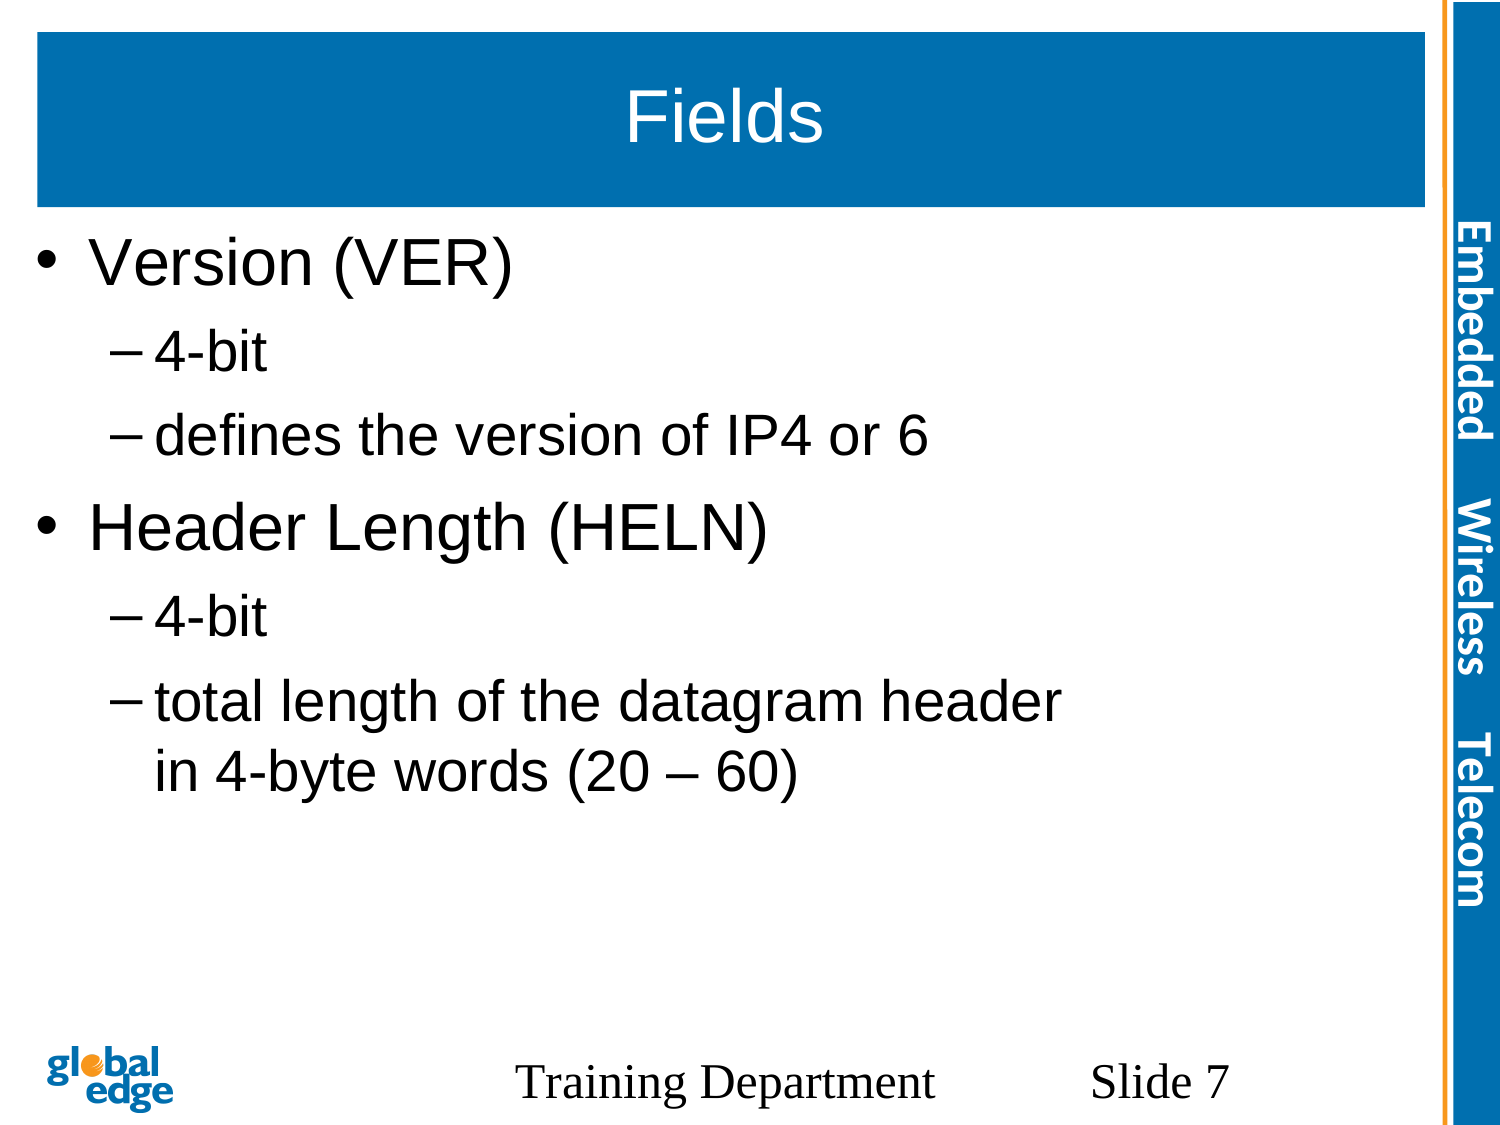

# Fields
Version (VER)‏
4-bit
defines the version of IP4 or 6
Header Length (HELN)‏
4-bit
total length of the datagram header
in 4-byte words (20 – 60)‏
7